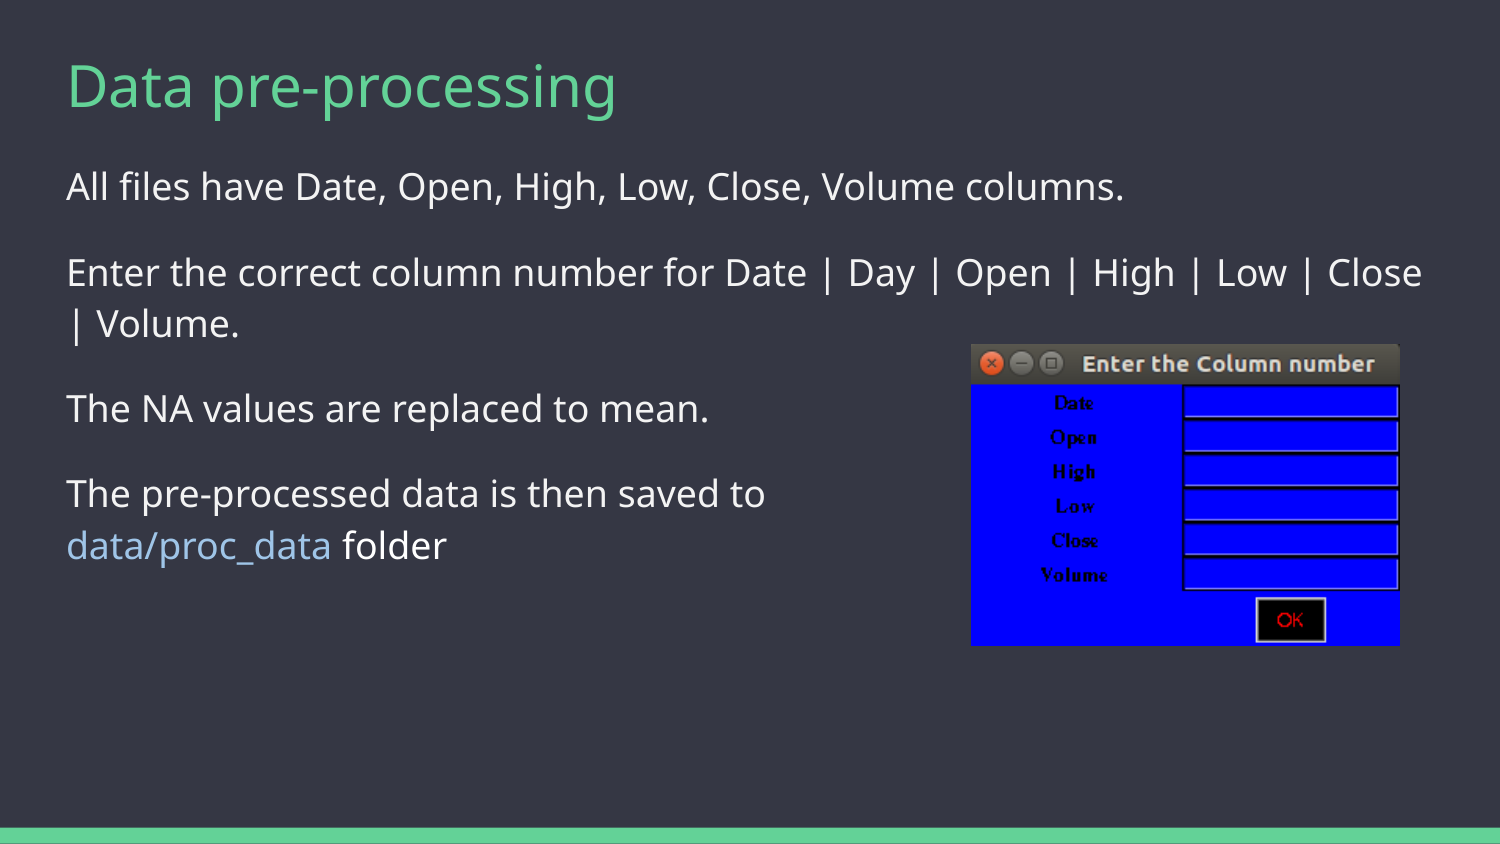

# Data pre-processing
All files have Date, Open, High, Low, Close, Volume columns.
Enter the correct column number for Date | Day | Open | High | Low | Close | Volume.
The NA values are replaced to mean.
The pre-processed data is then saved to data/proc_data folder